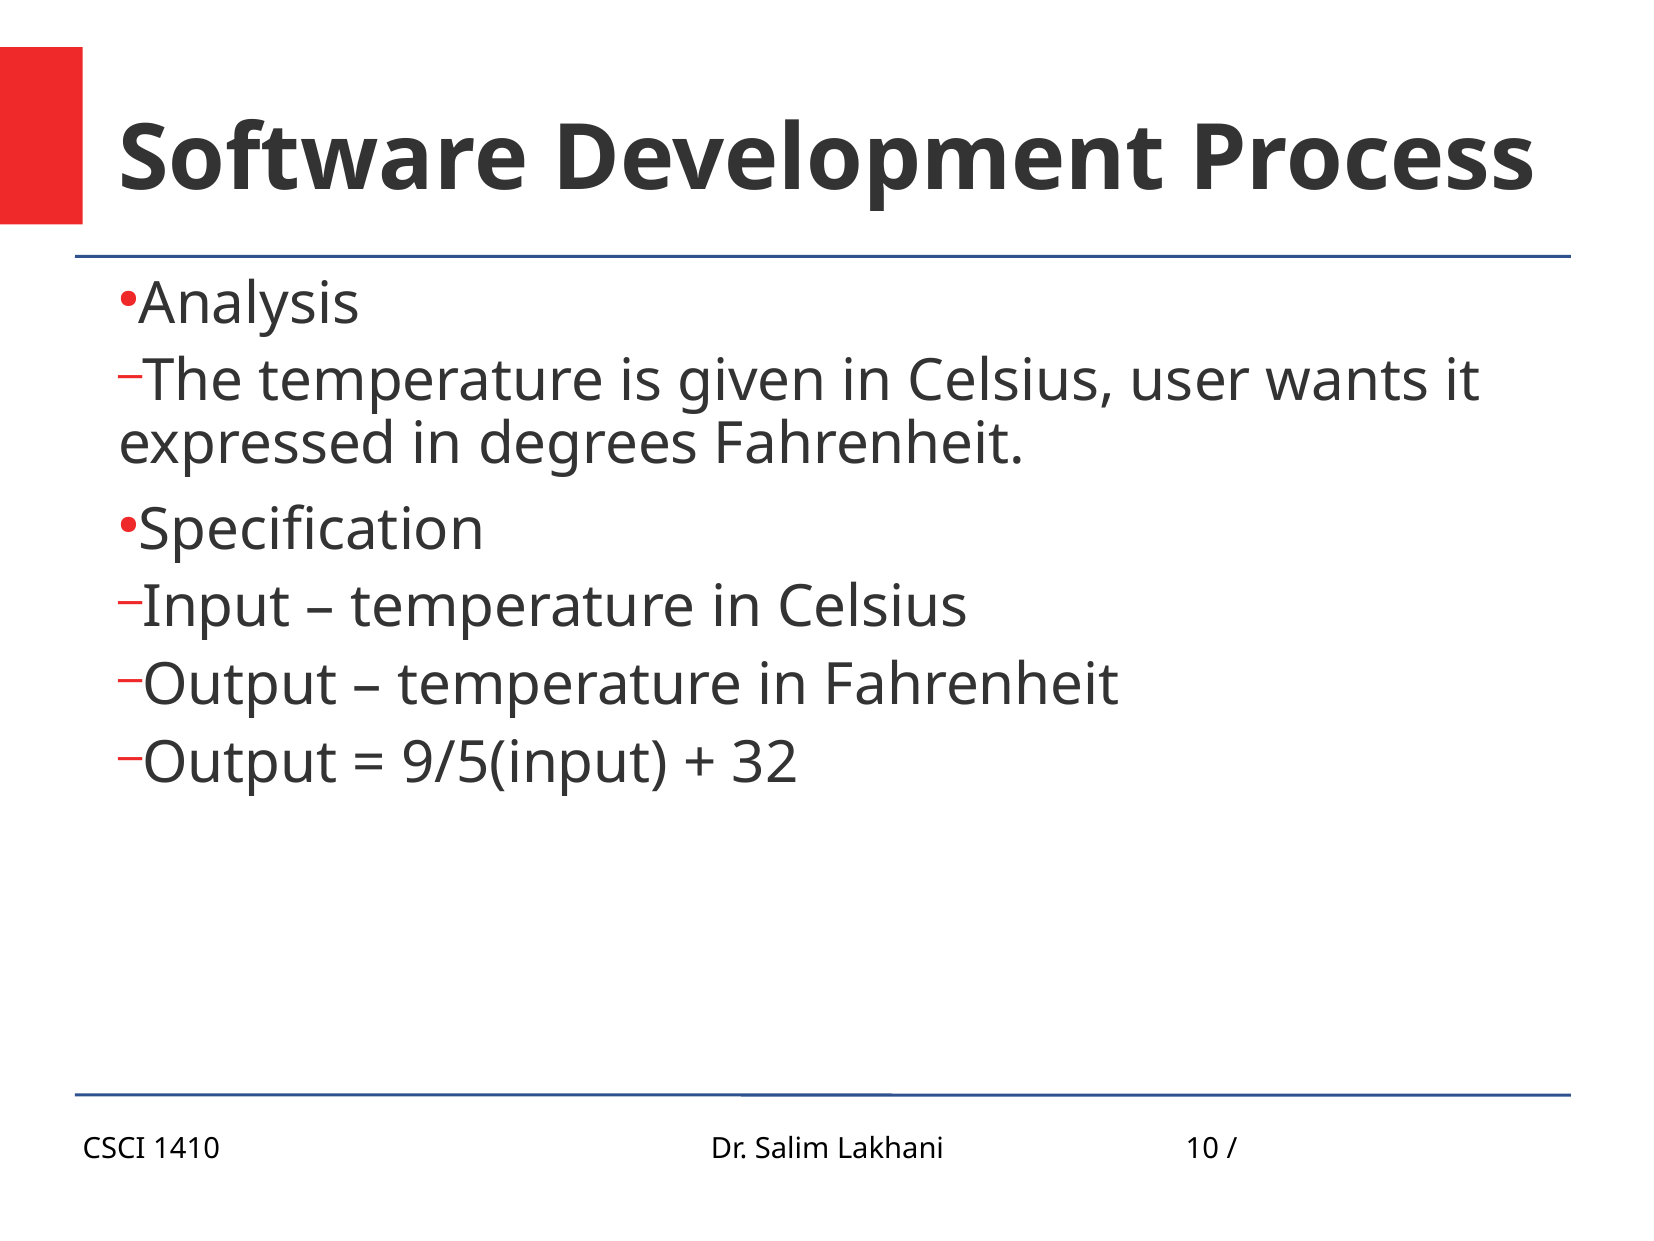

# Software Development Process
Analysis
The temperature is given in Celsius, user wants it expressed in degrees Fahrenheit.
Specification
Input – temperature in Celsius
Output – temperature in Fahrenheit
Output = 9/5(input) + 32
CSCI 1410
Dr. Salim Lakhani